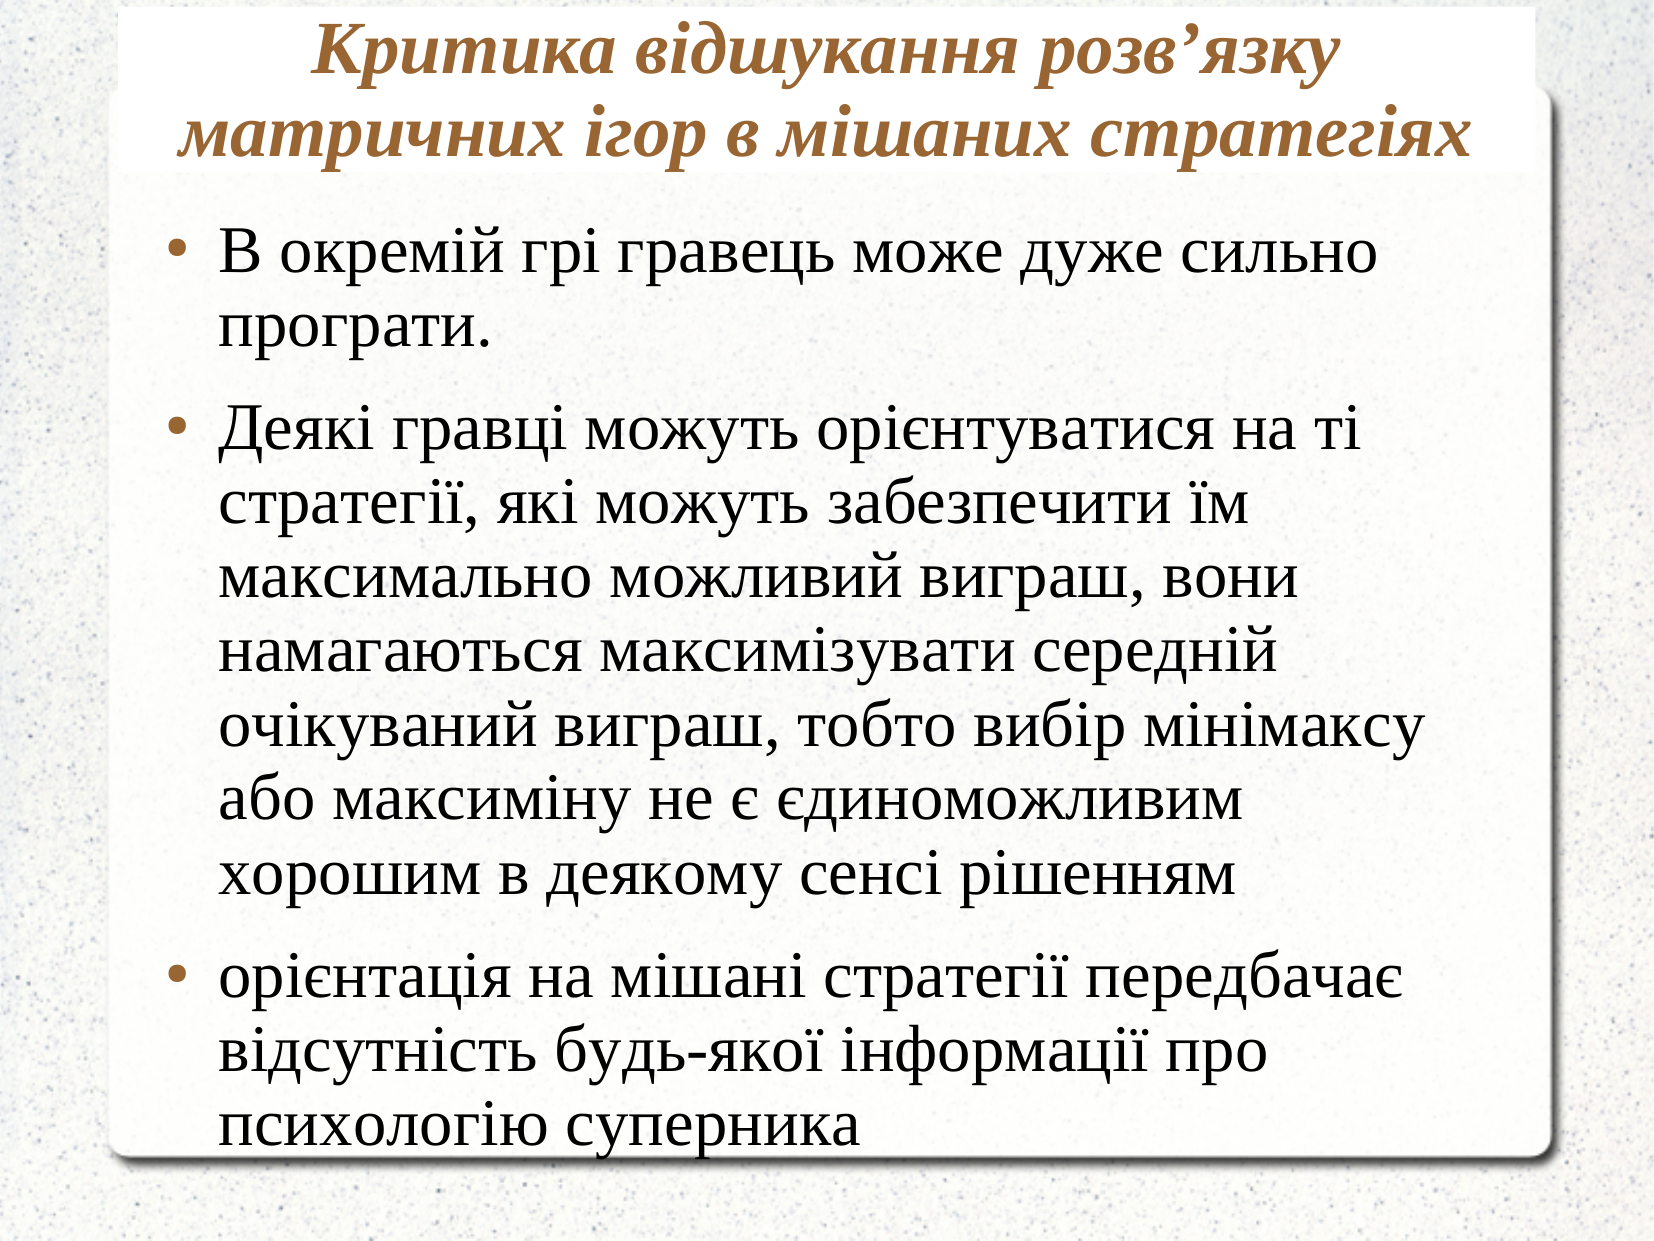

# Критика відшукання розв’язку матричних ігор в мішаних стратегіях
В окремій грі гравець може дуже сильно програти.
Деякі гравці можуть орієнтуватися на ті стратегії, які можуть забезпечити їм максимально можливий виграш, вони намагаються максимізувати середній очікуваний виграш, тобто вибір мінімаксу або максиміну не є єдиноможливим хорошим в деякому сенсі рішенням
орієнтація на мішані стратегії передбачає відсутність будь-якої інформації про психологію суперника